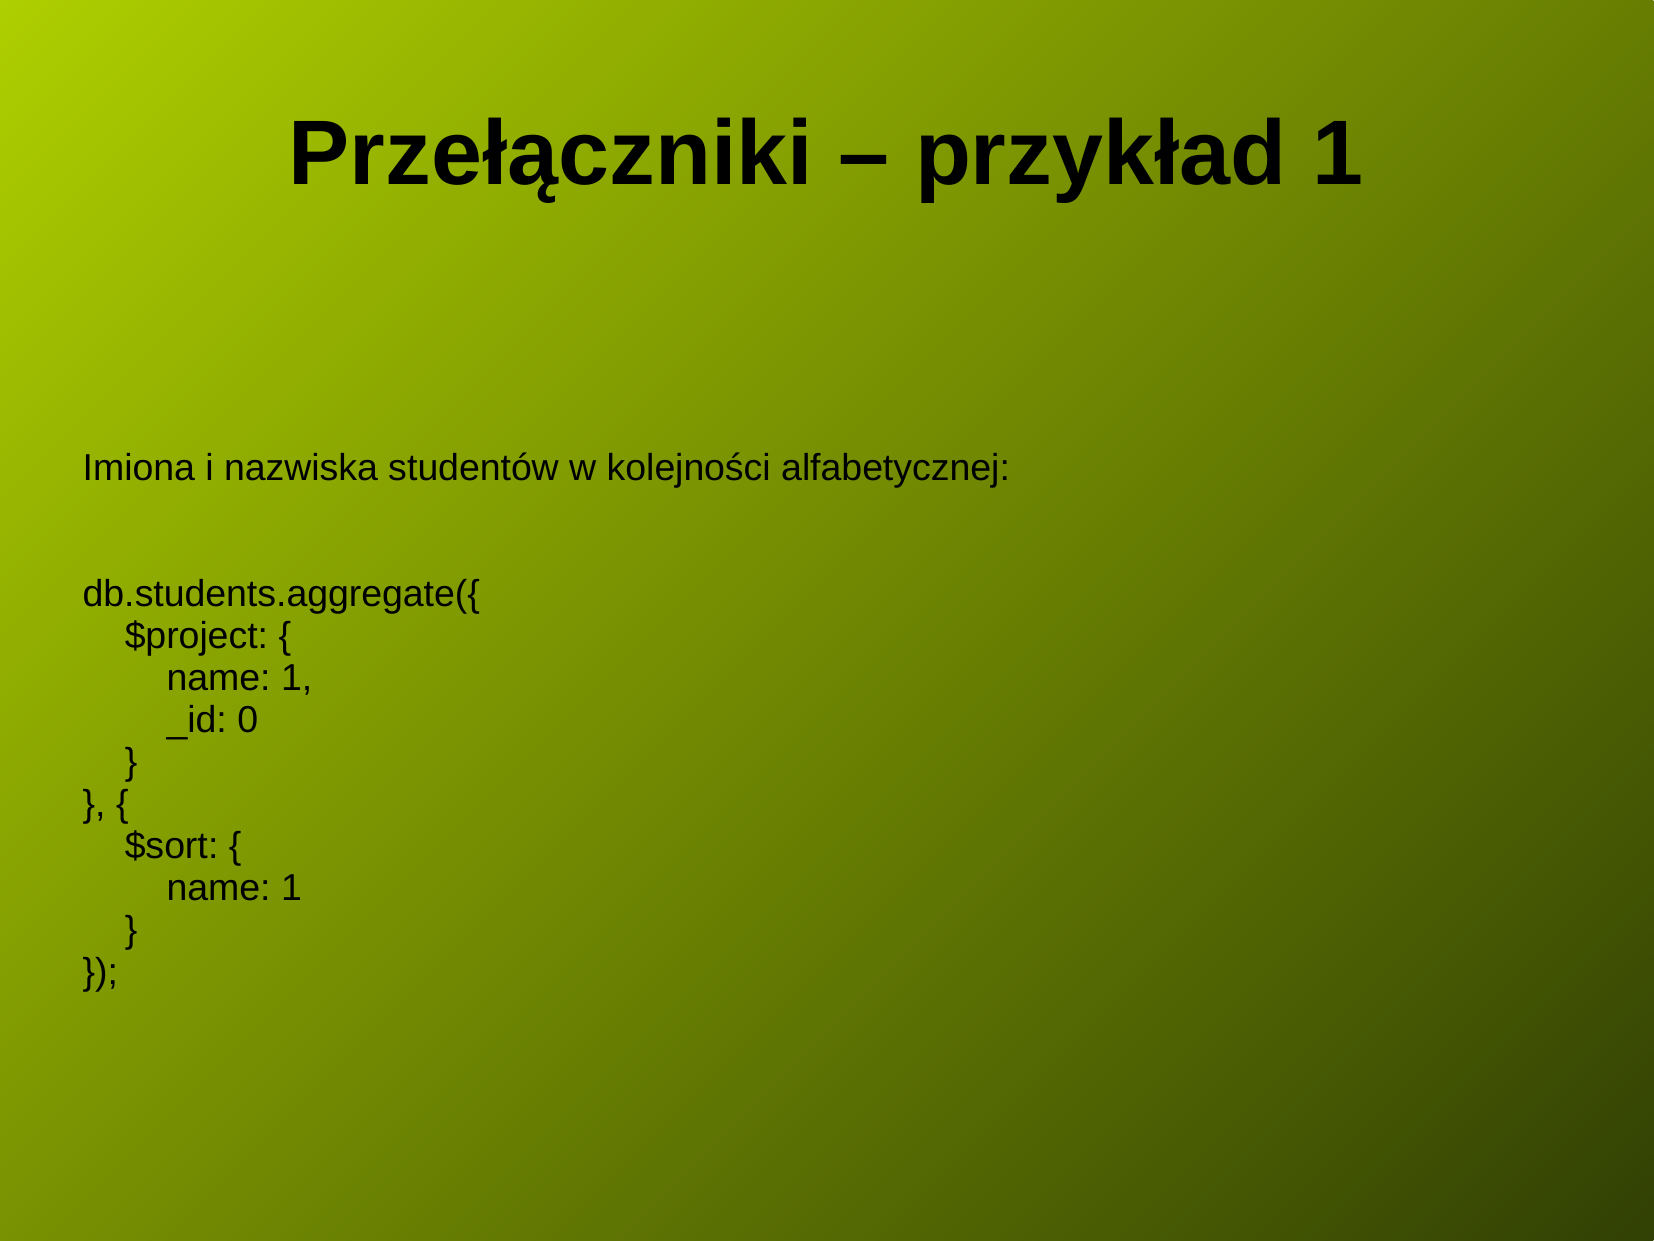

# Przełączniki – przykład 1
Imiona i nazwiska studentów w kolejności alfabetycznej:
db.students.aggregate({
 $project: {
 name: 1,
 _id: 0
 }
}, {
 $sort: {
 name: 1
 }
});